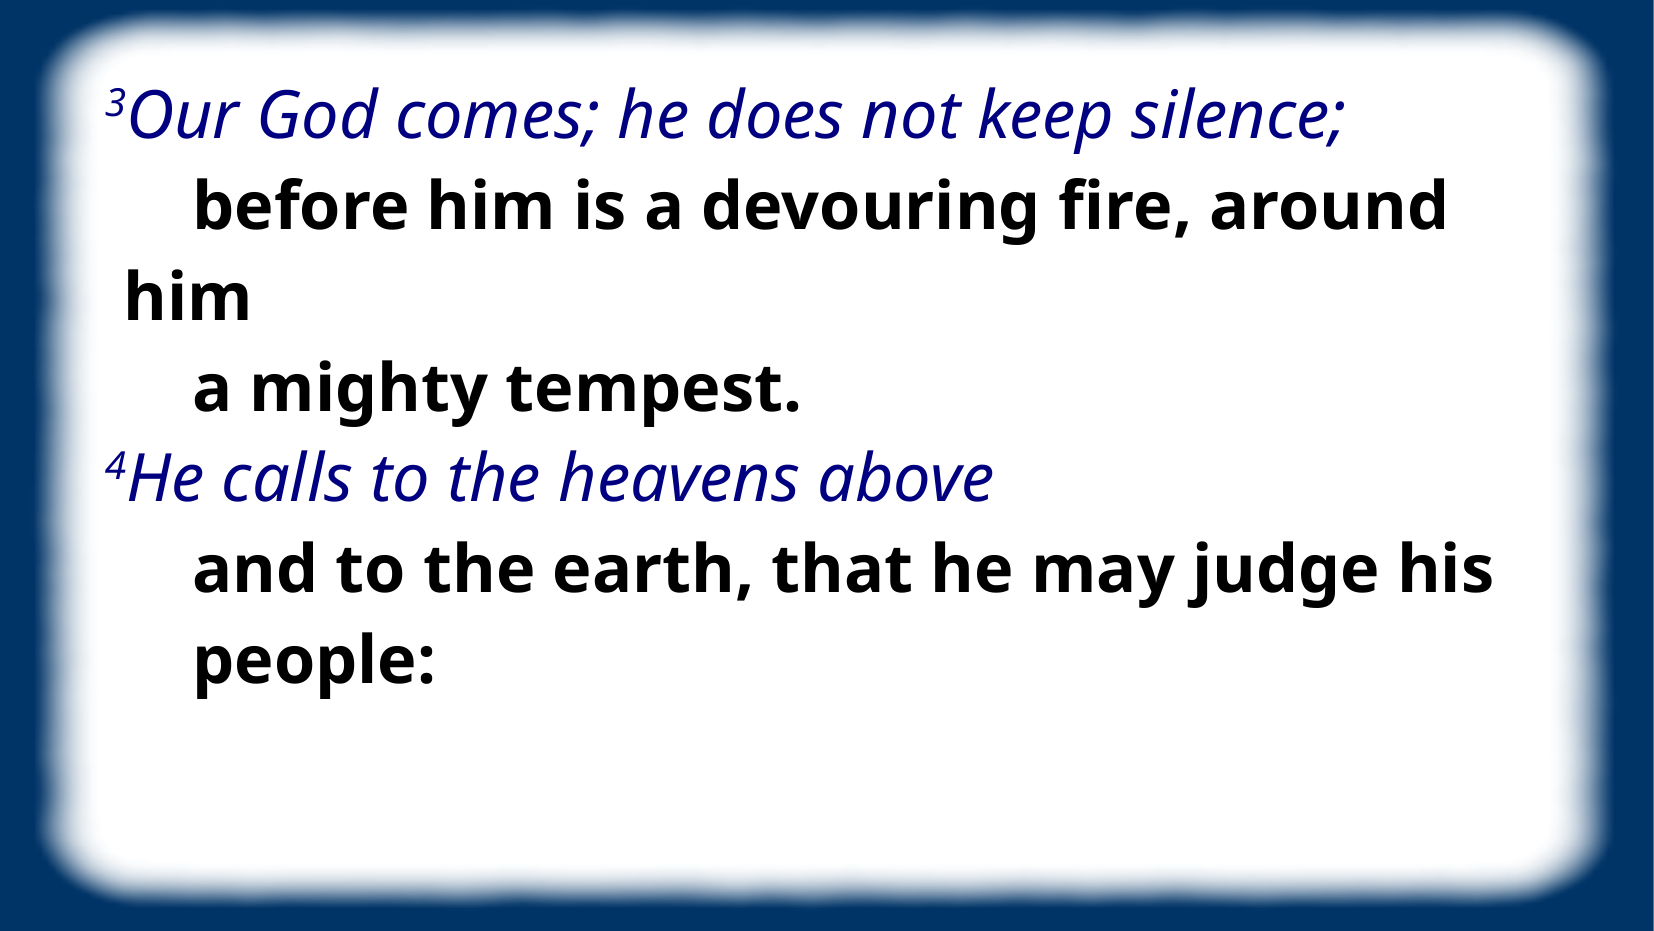

3Our God comes; he does not keep silence;
 before him is a devouring fire, around him
 a mighty tempest.
4He calls to the heavens above
 and to the earth, that he may judge his
 people: